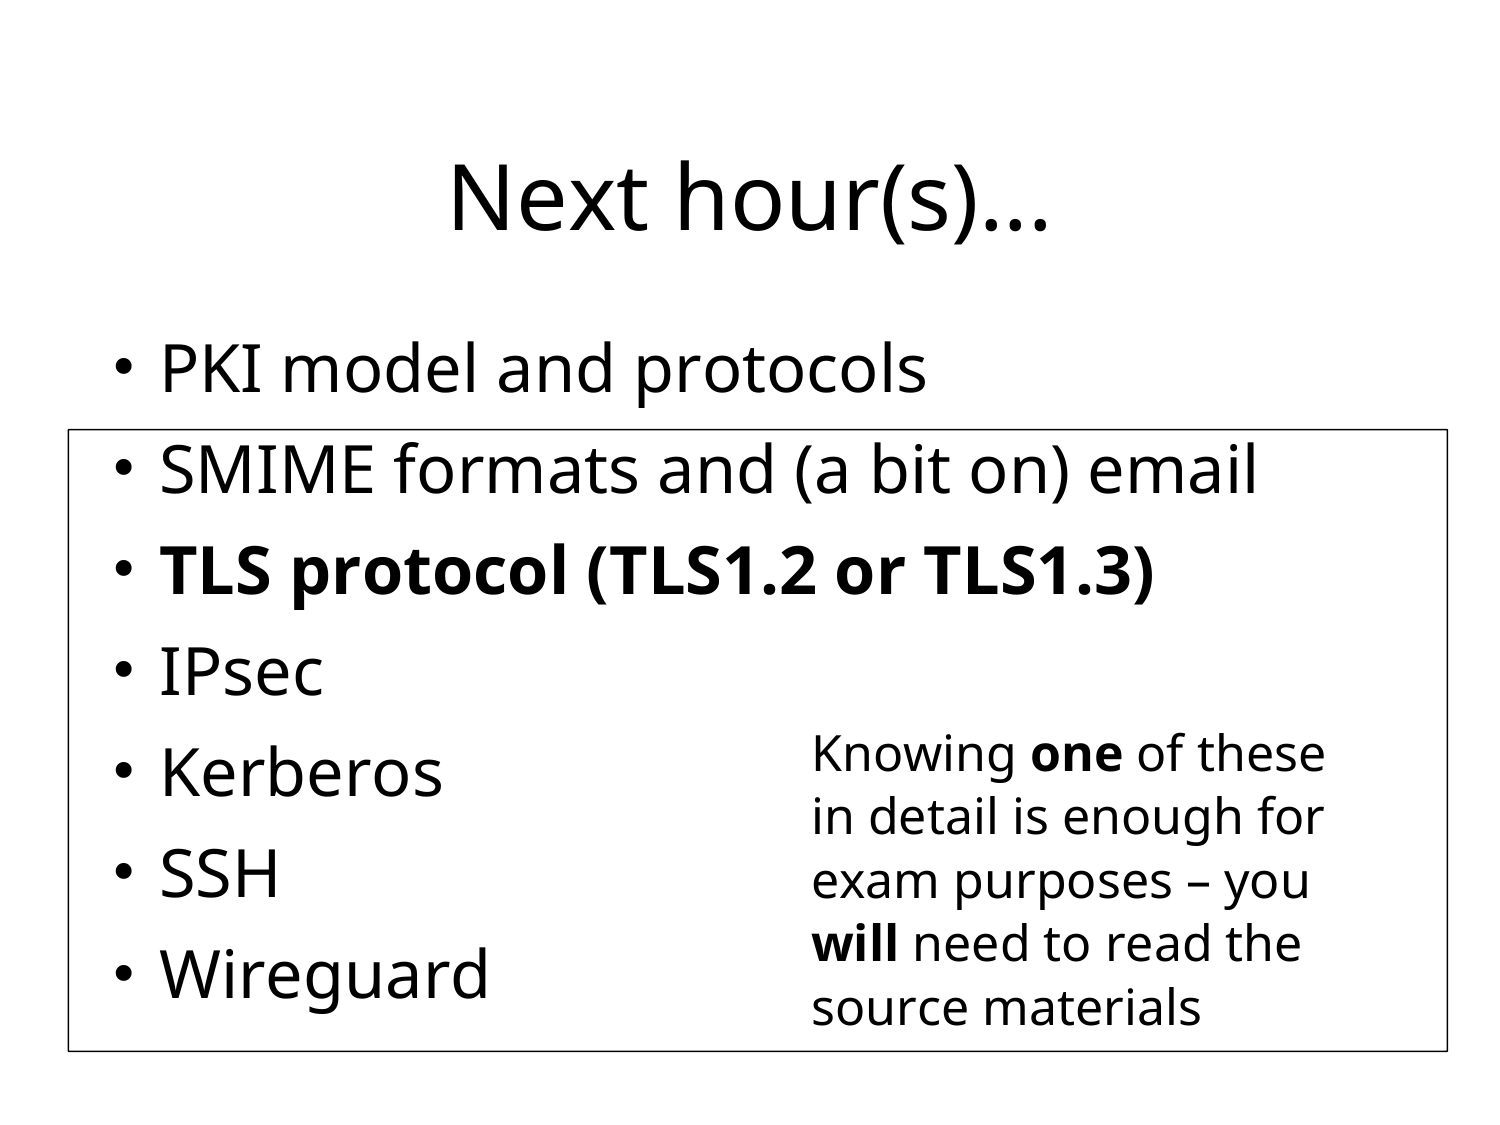

Next hour(s)...
PKI model and protocols
SMIME formats and (a bit on) email
TLS protocol (TLS1.2 or TLS1.3)
IPsec
Kerberos
SSH
Wireguard
Knowing one of these
in detail is enough for
exam purposes – you
will need to read the
source materials